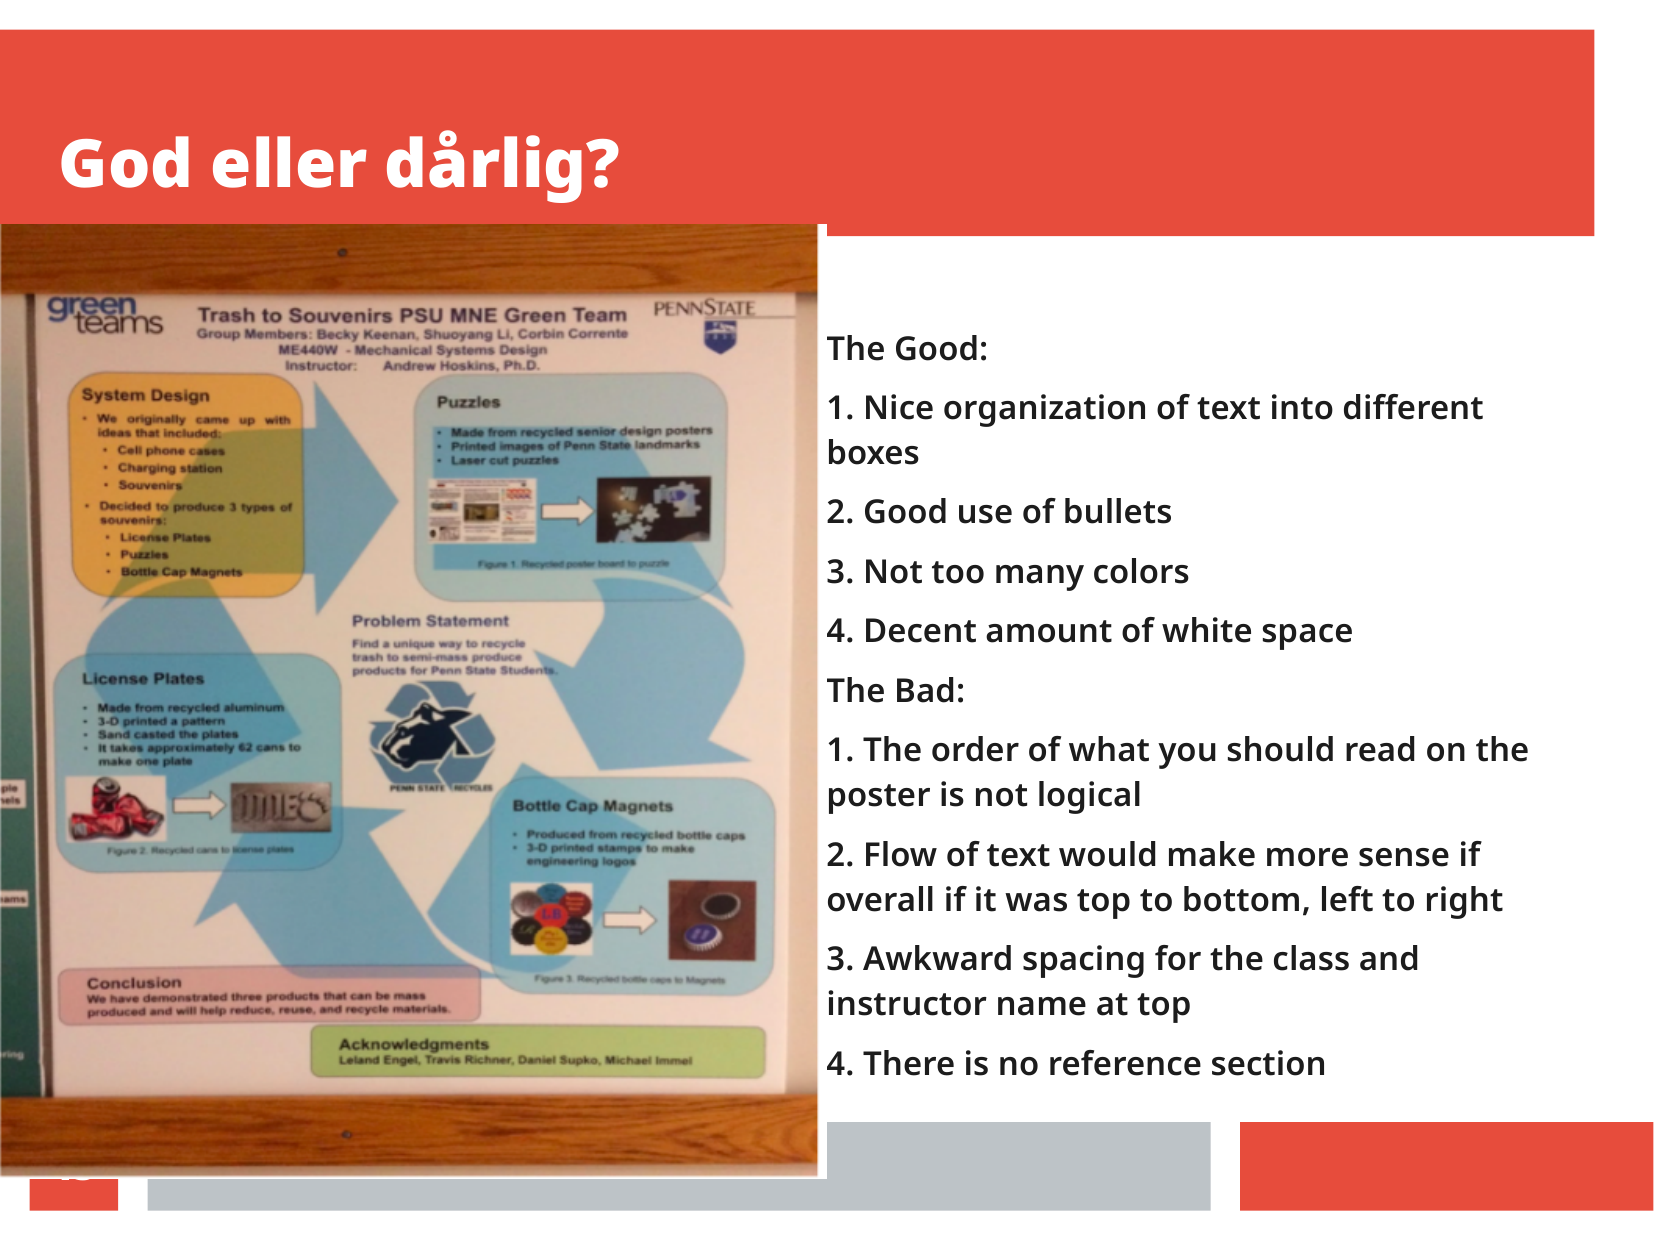

# God eller dårlig?
The Good:
1. Nice organization of text into different boxes
2. Good use of bullets
3. Not too many colors
4. Decent amount of white space
The Bad:
1. The order of what you should read on the poster is not logical
2. Flow of text would make more sense if overall if it was top to bottom, left to right
3. Awkward spacing for the class and instructor name at top
4. There is no reference section
13